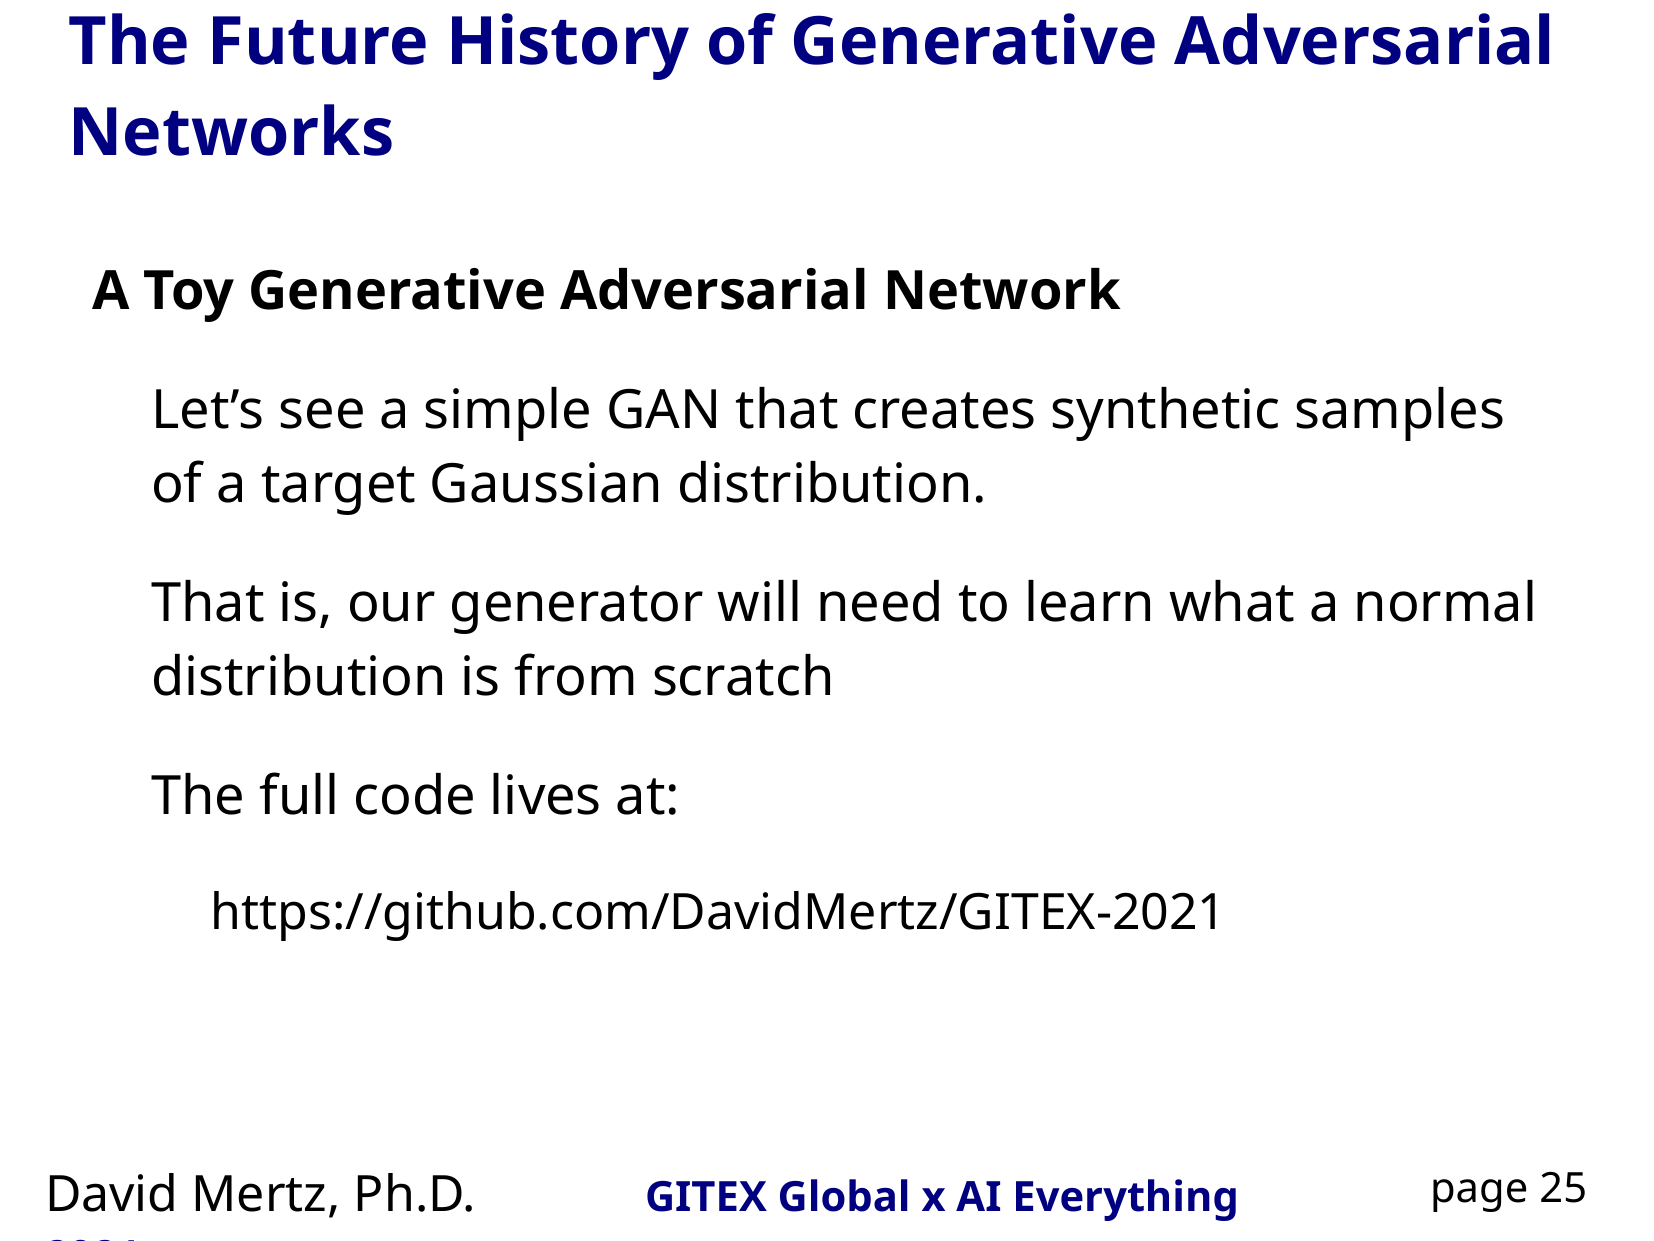

# A Toy Generative Adversarial Network
Let’s see a simple GAN that creates synthetic samples of a target Gaussian distribution.
That is, our generator will need to learn what a normal distribution is from scratch
The full code lives at:
https://github.com/DavidMertz/GITEX-2021